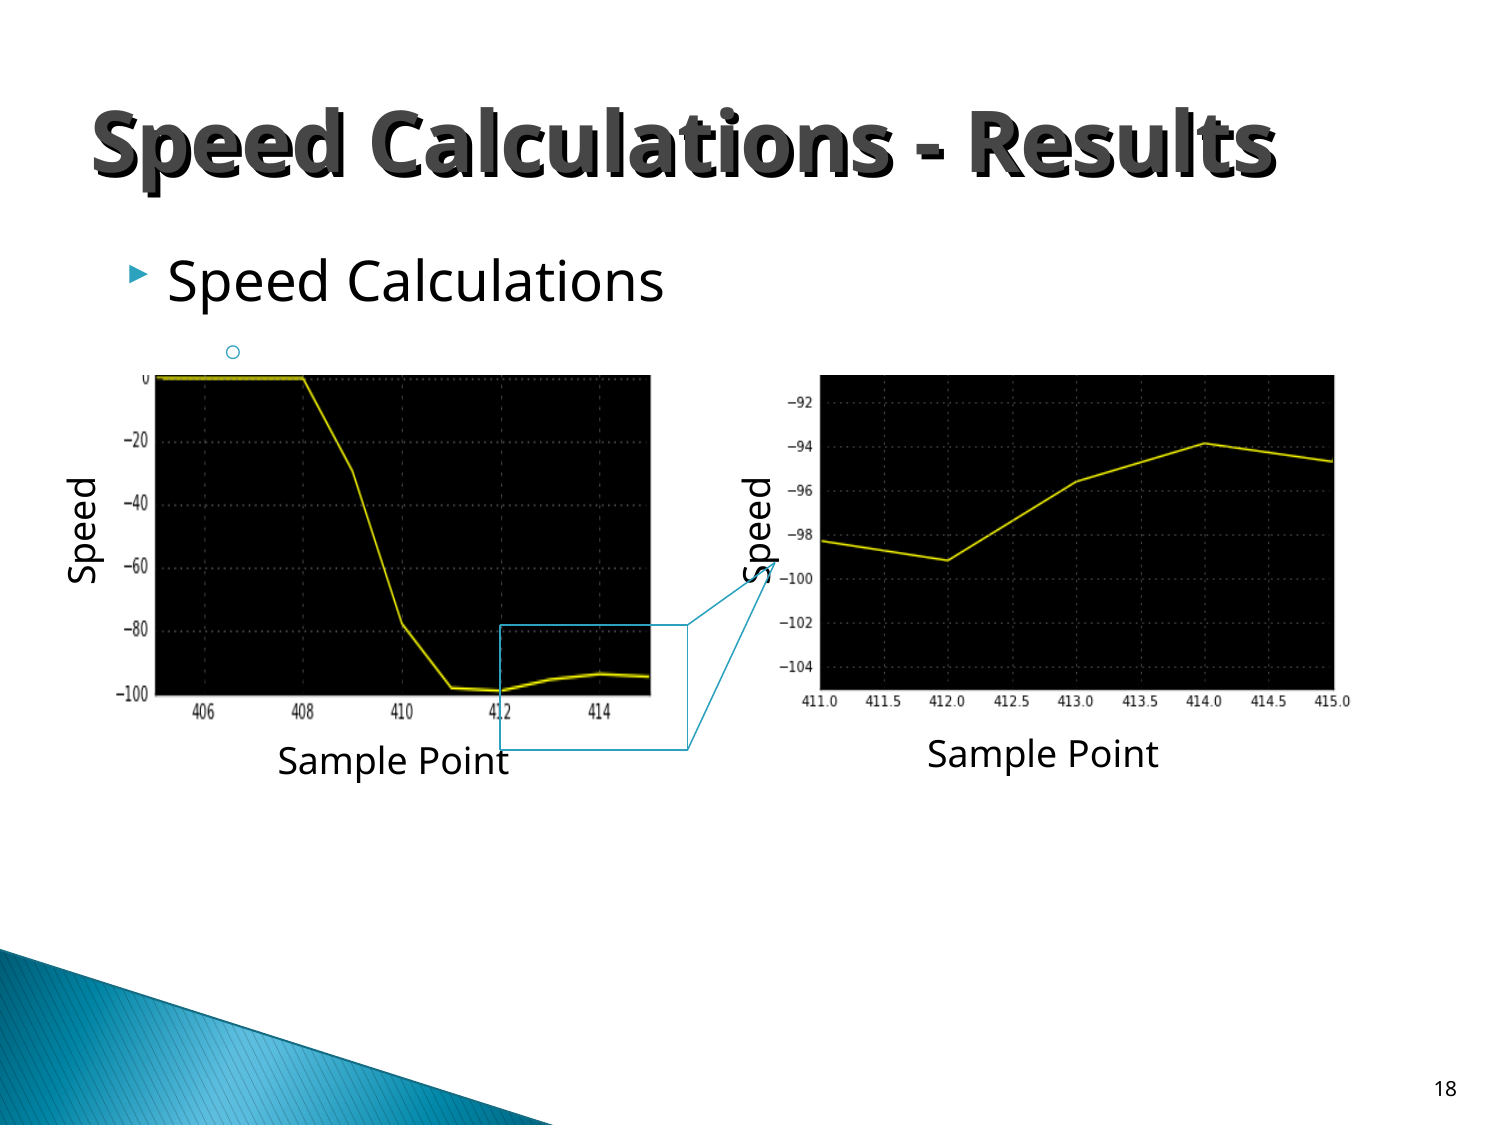

# Speed Calculations - Results
Speed Calculations
Speed
Speed
Sample Point
Sample Point